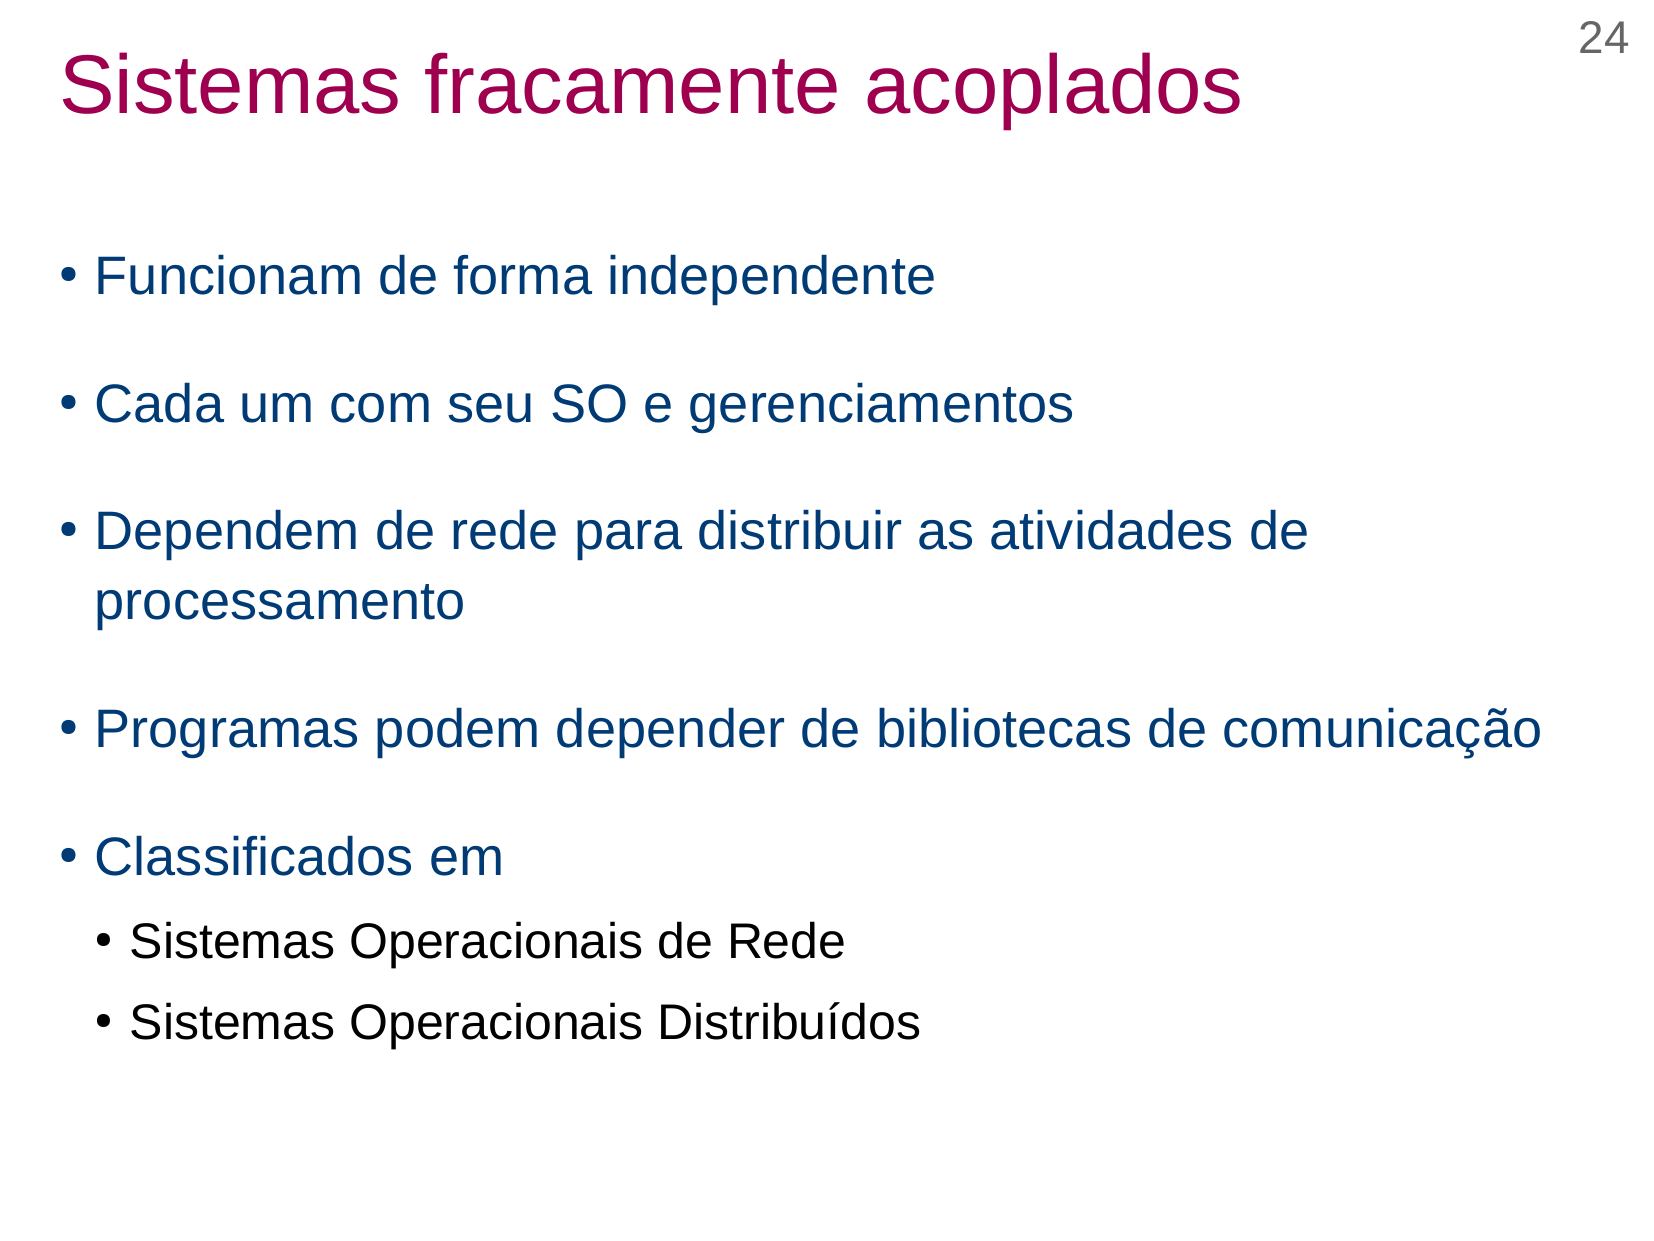

24
# Sistemas fracamente acoplados
Funcionam de forma independente
Cada um com seu SO e gerenciamentos
Dependem de rede para distribuir as atividades de processamento
Programas podem depender de bibliotecas de comunicação
Classificados em
Sistemas Operacionais de Rede
Sistemas Operacionais Distribuídos